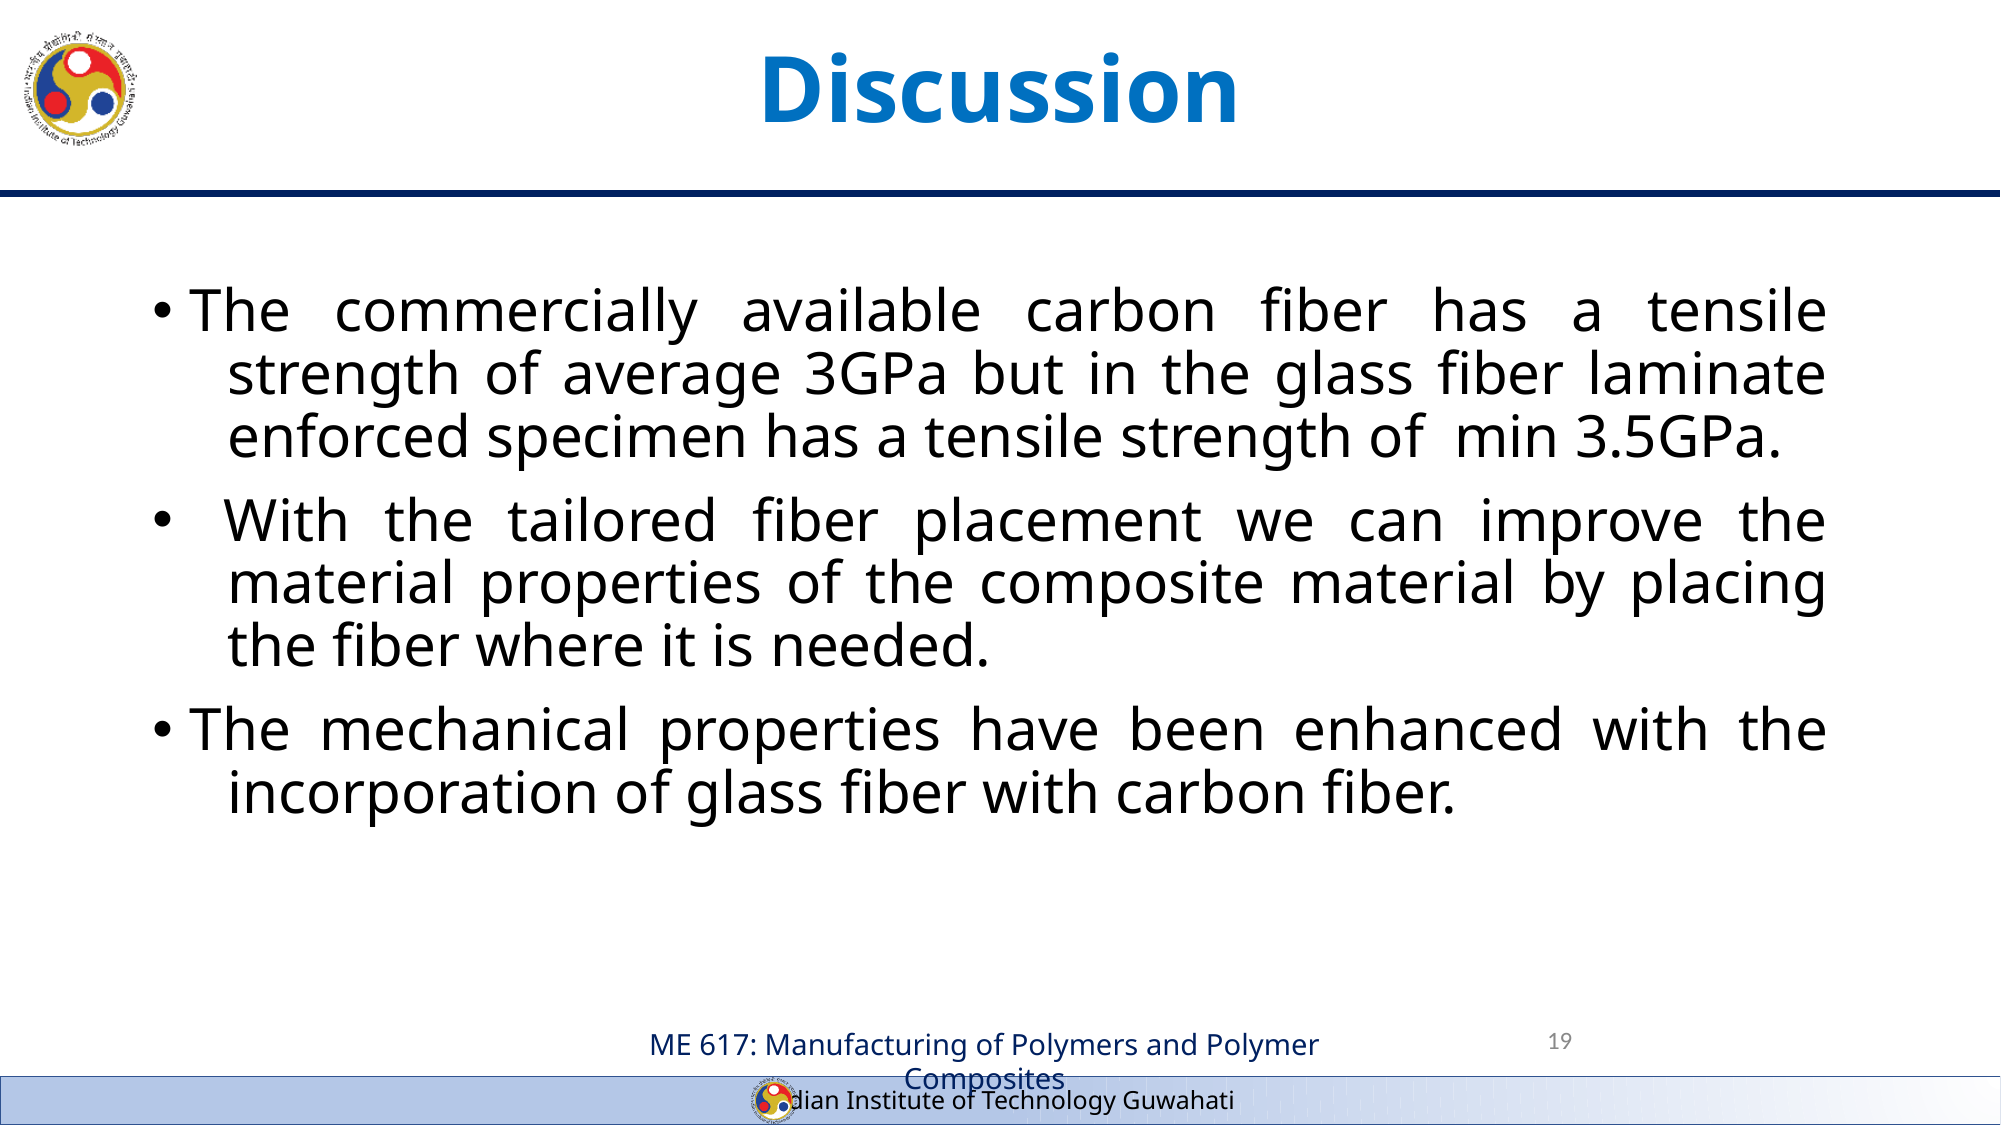

# Discussion
The commercially available carbon fiber has a tensile strength of average 3GPa but in the glass fiber laminate enforced specimen has a tensile strength of min 3.5GPa.
 With the tailored fiber placement we can improve the material properties of the composite material by placing the fiber where it is needed.
The mechanical properties have been enhanced with the incorporation of glass fiber with carbon fiber.